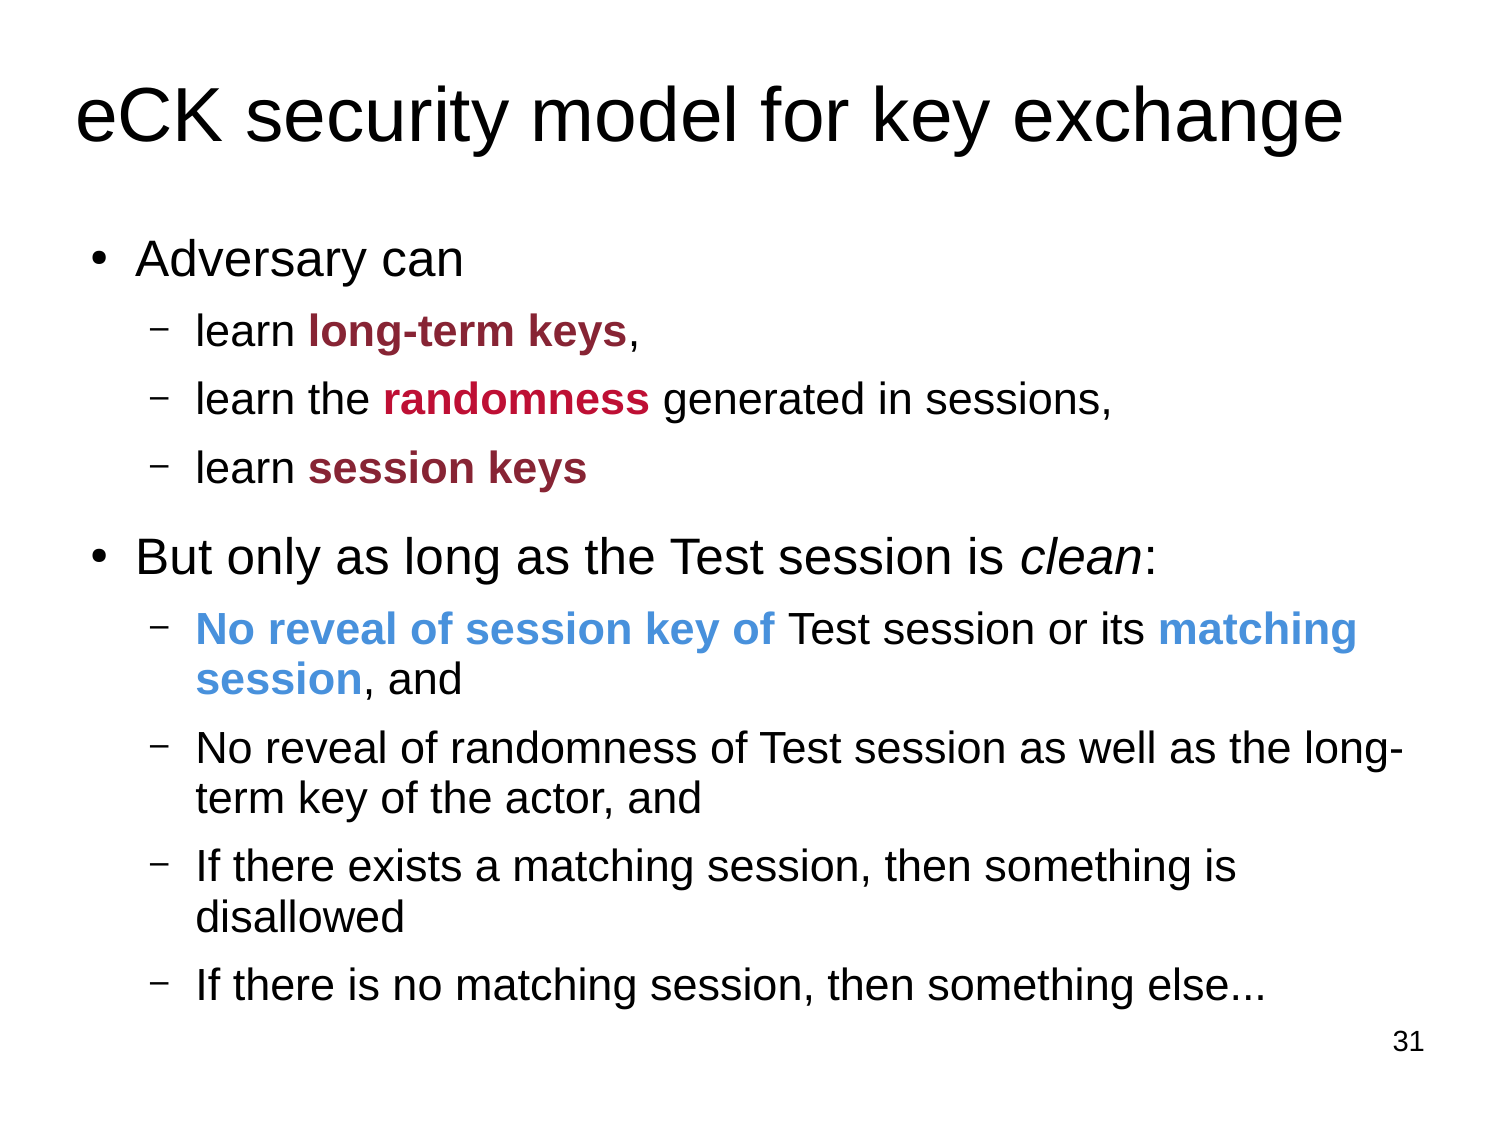

# eCK security model for key exchange
Adversary can
learn long-term keys,
learn the randomness generated in sessions,
learn session keys
But only as long as the Test session is clean:
No reveal of session key of Test session or its matching session, and
No reveal of randomness of Test session as well as the long-term key of the actor, and
If there exists a matching session, then something is disallowed
If there is no matching session, then something else...
31